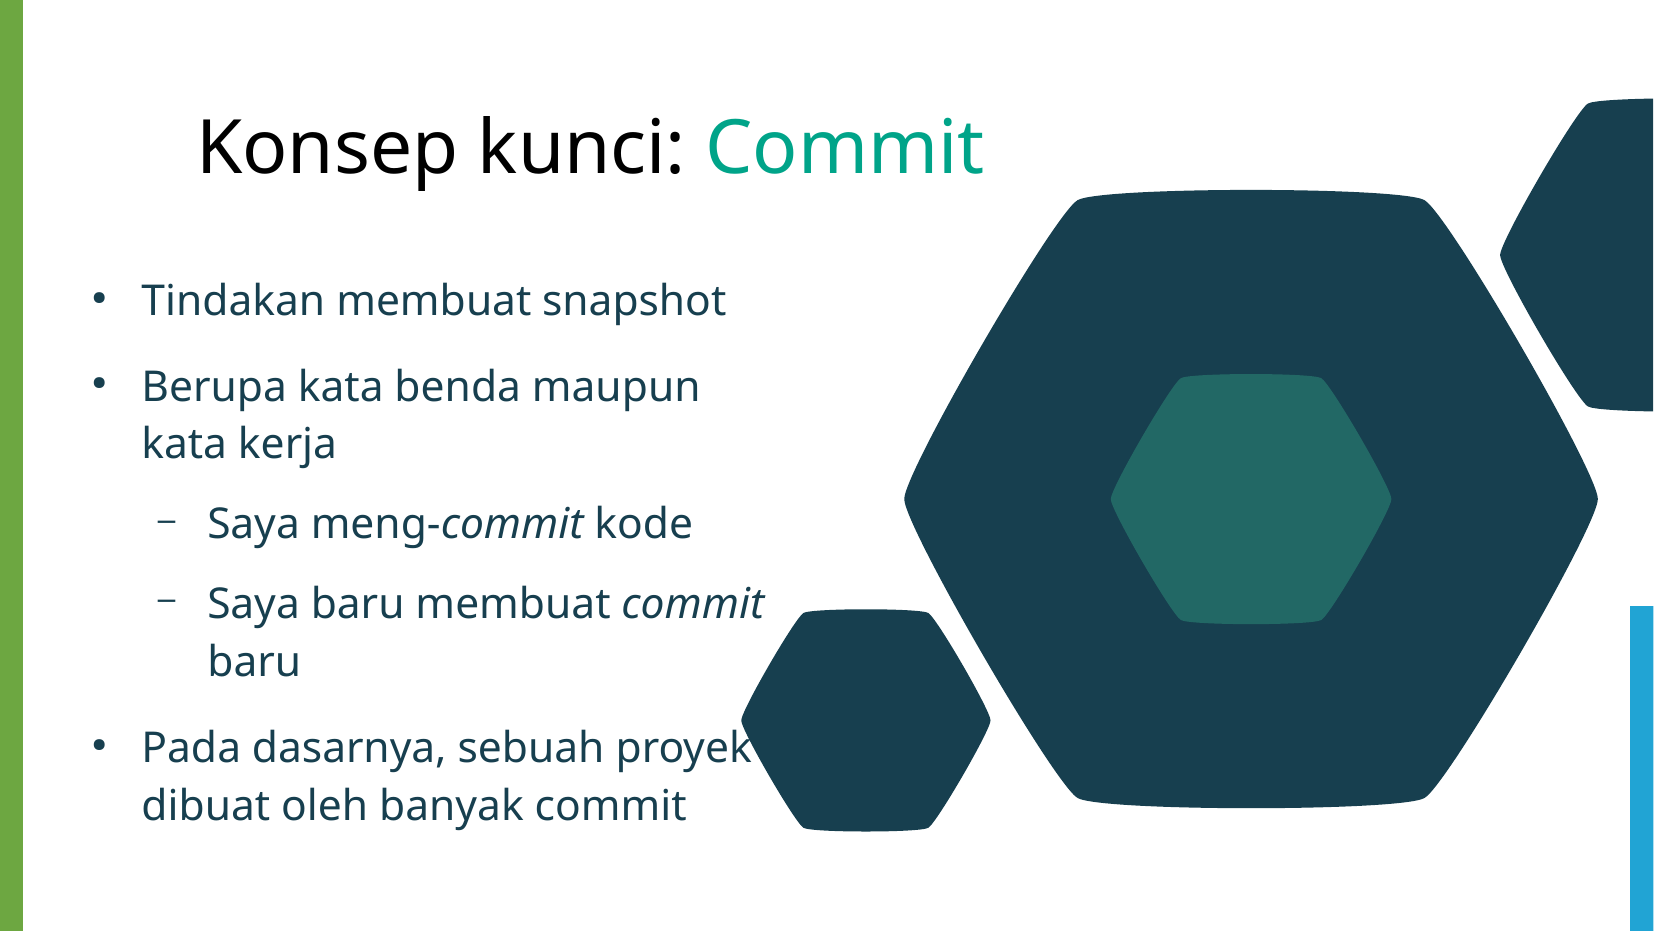

Konsep kunci: Commit
# Tindakan membuat snapshot
Berupa kata benda maupun kata kerja
Saya meng-commit kode
Saya baru membuat commit baru
Pada dasarnya, sebuah proyek dibuat oleh banyak commit